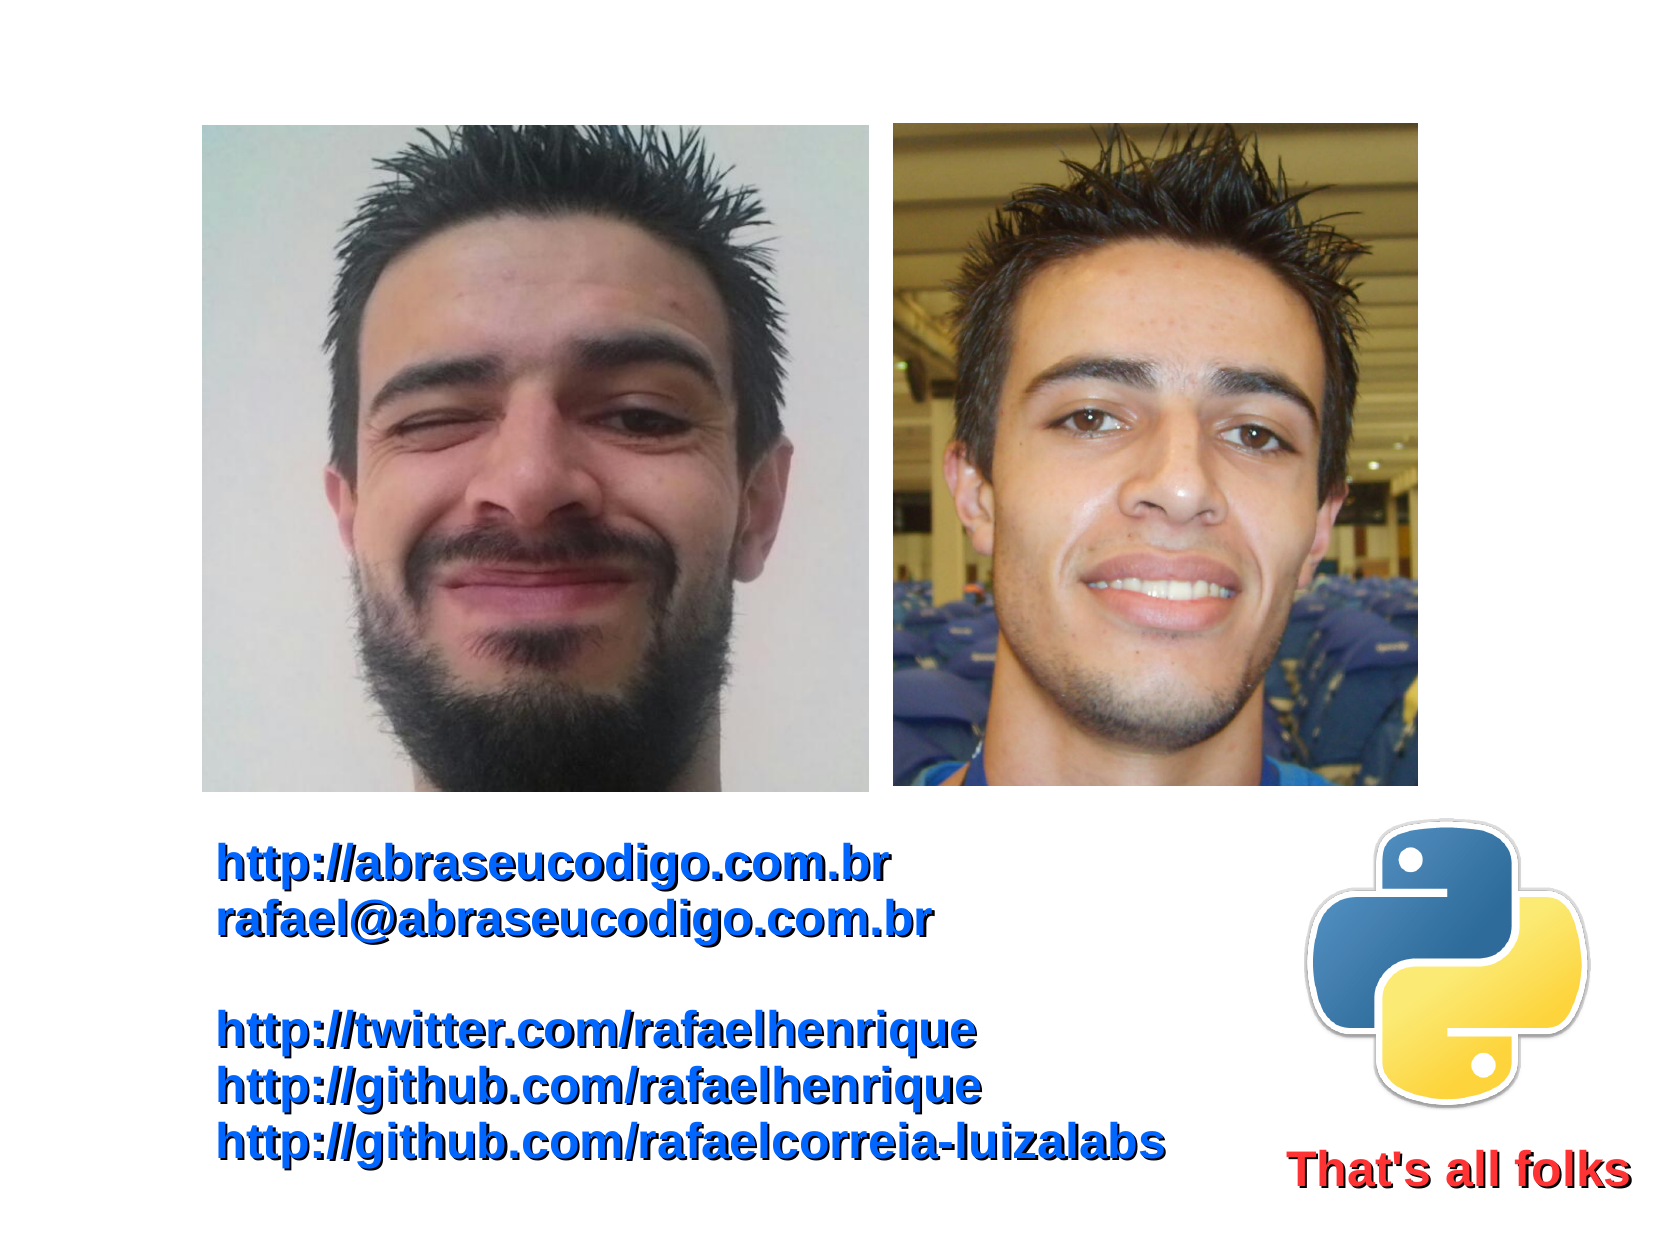

http://abraseucodigo.com.br
rafael@abraseucodigo.com.br
http://twitter.com/rafaelhenrique
http://github.com/rafaelhenrique
http://github.com/rafaelcorreia-luizalabs
That's all folks